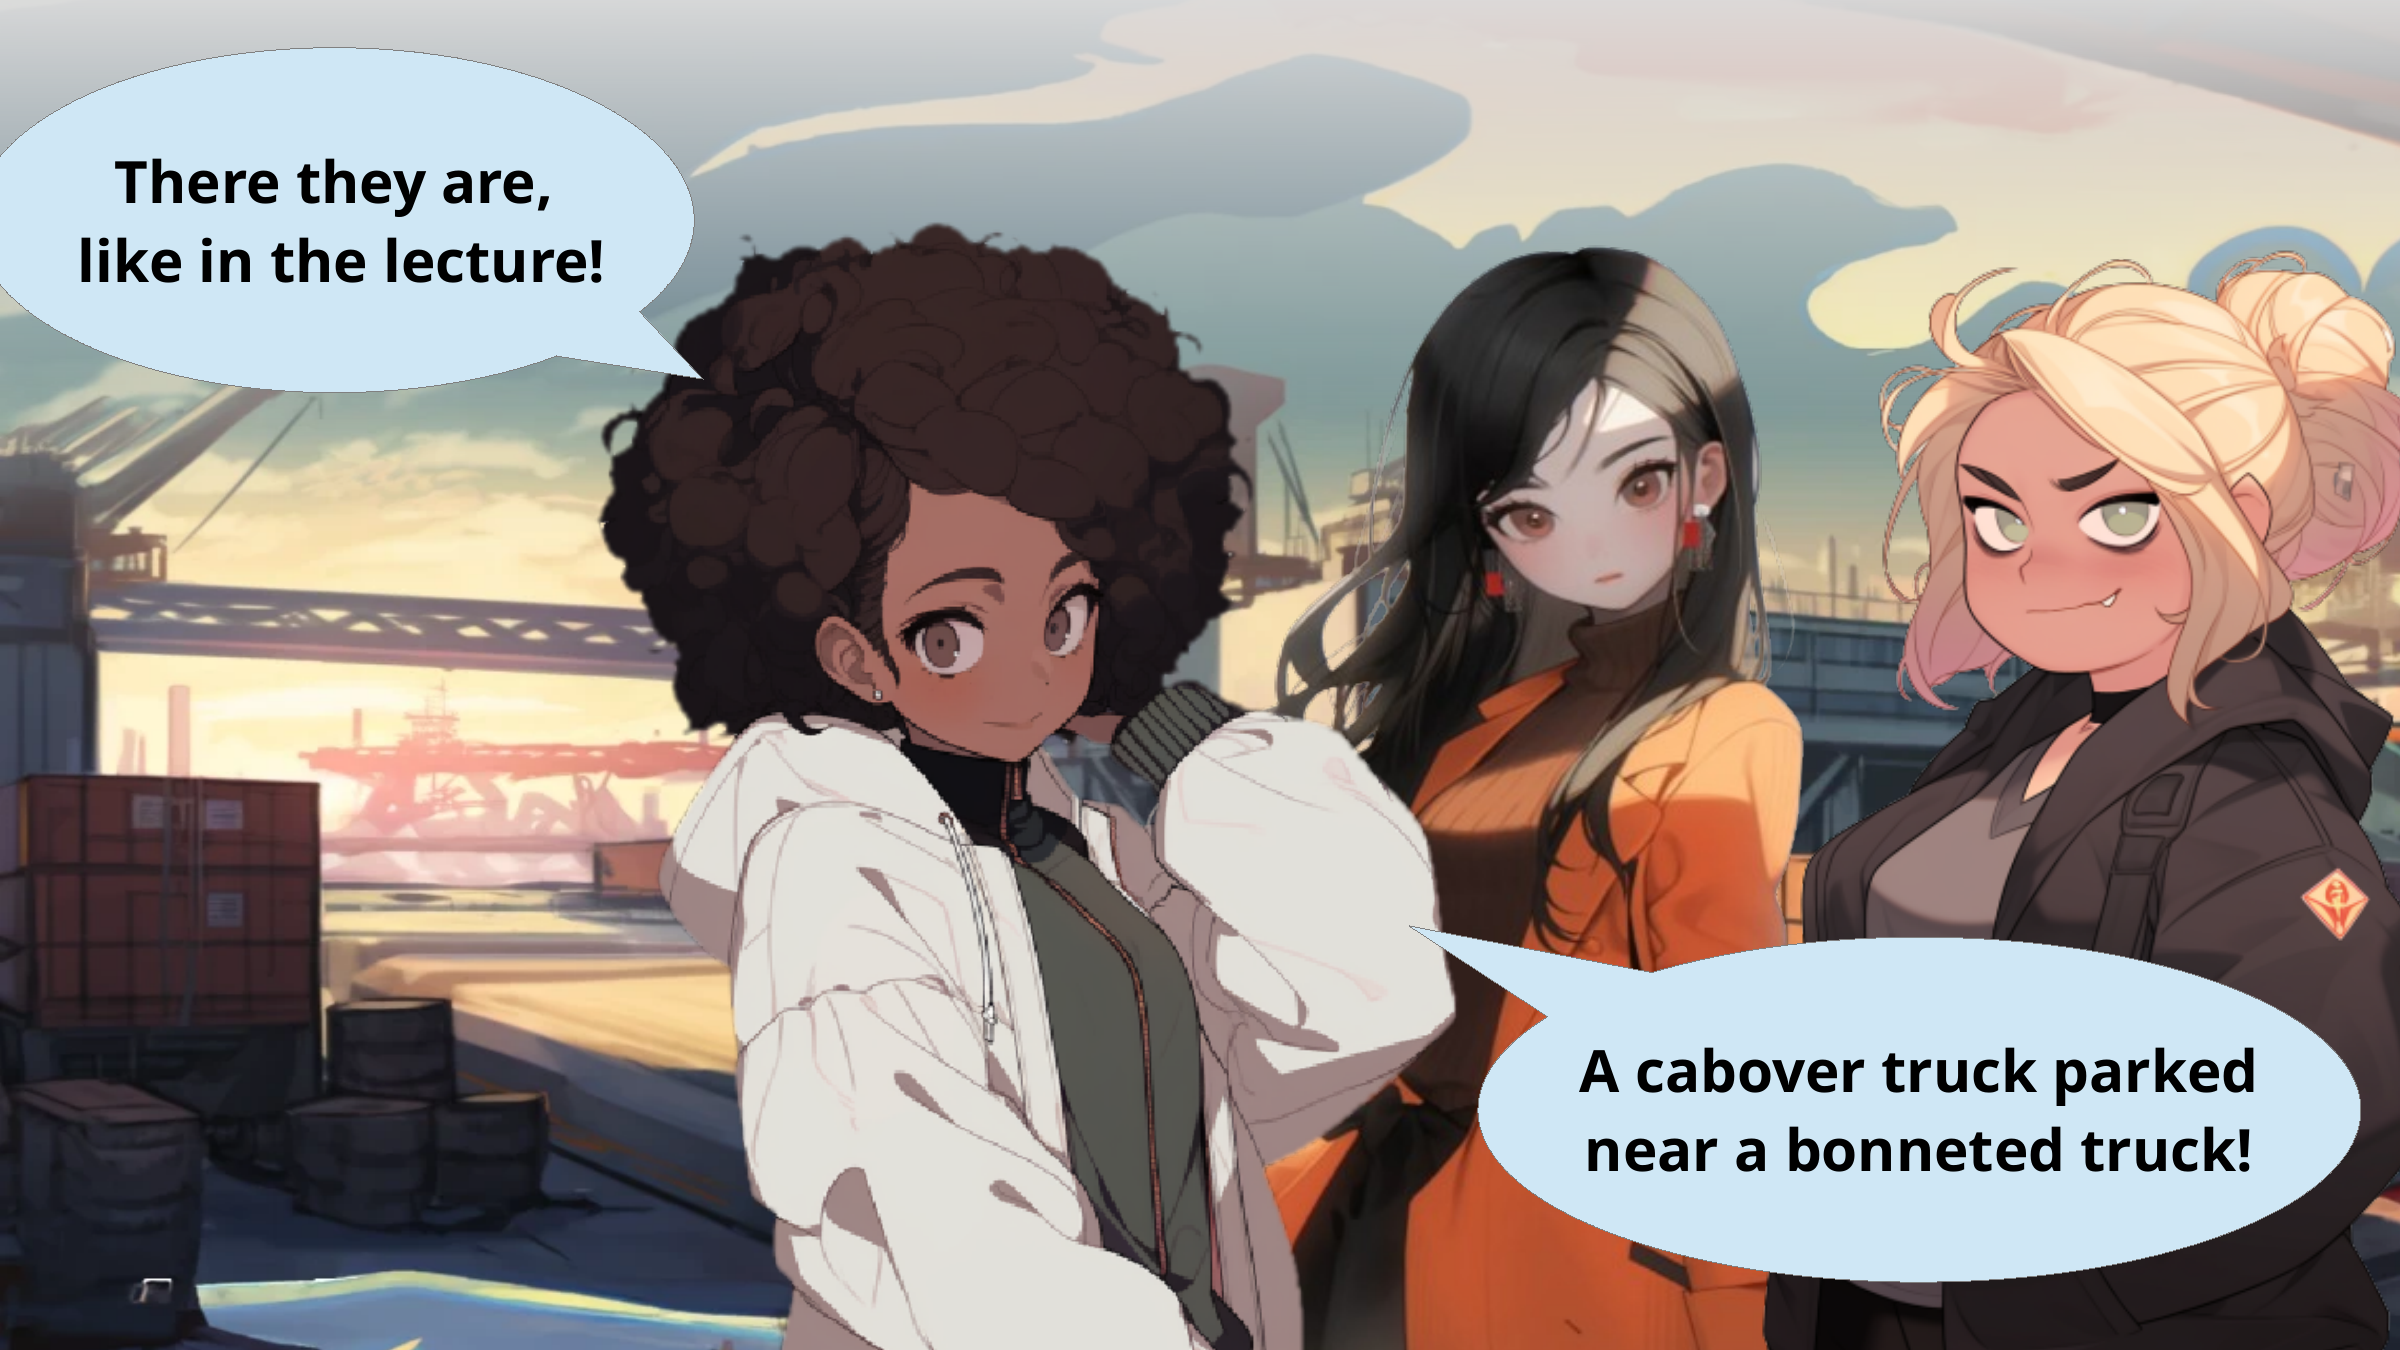

There they are,
 like in the lecture!
A cabover truck parked
near a bonneted truck!